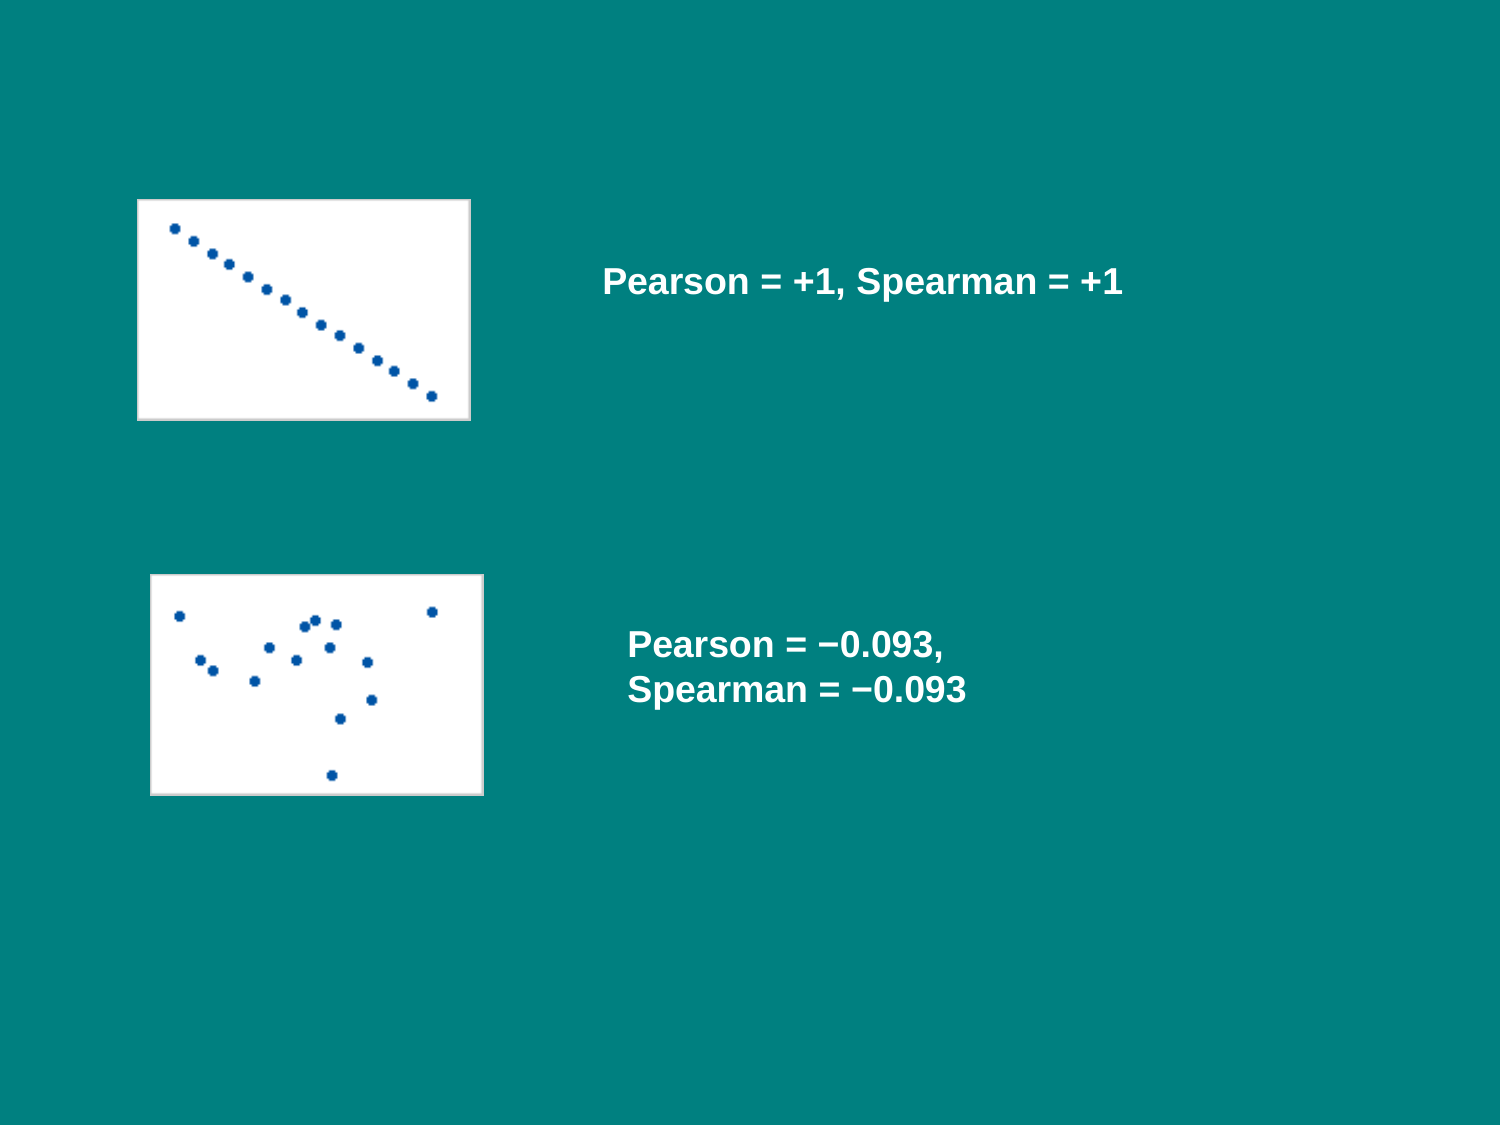

Pearson = +1, Spearman = +1
Pearson = −0.093, Spearman = −0.093